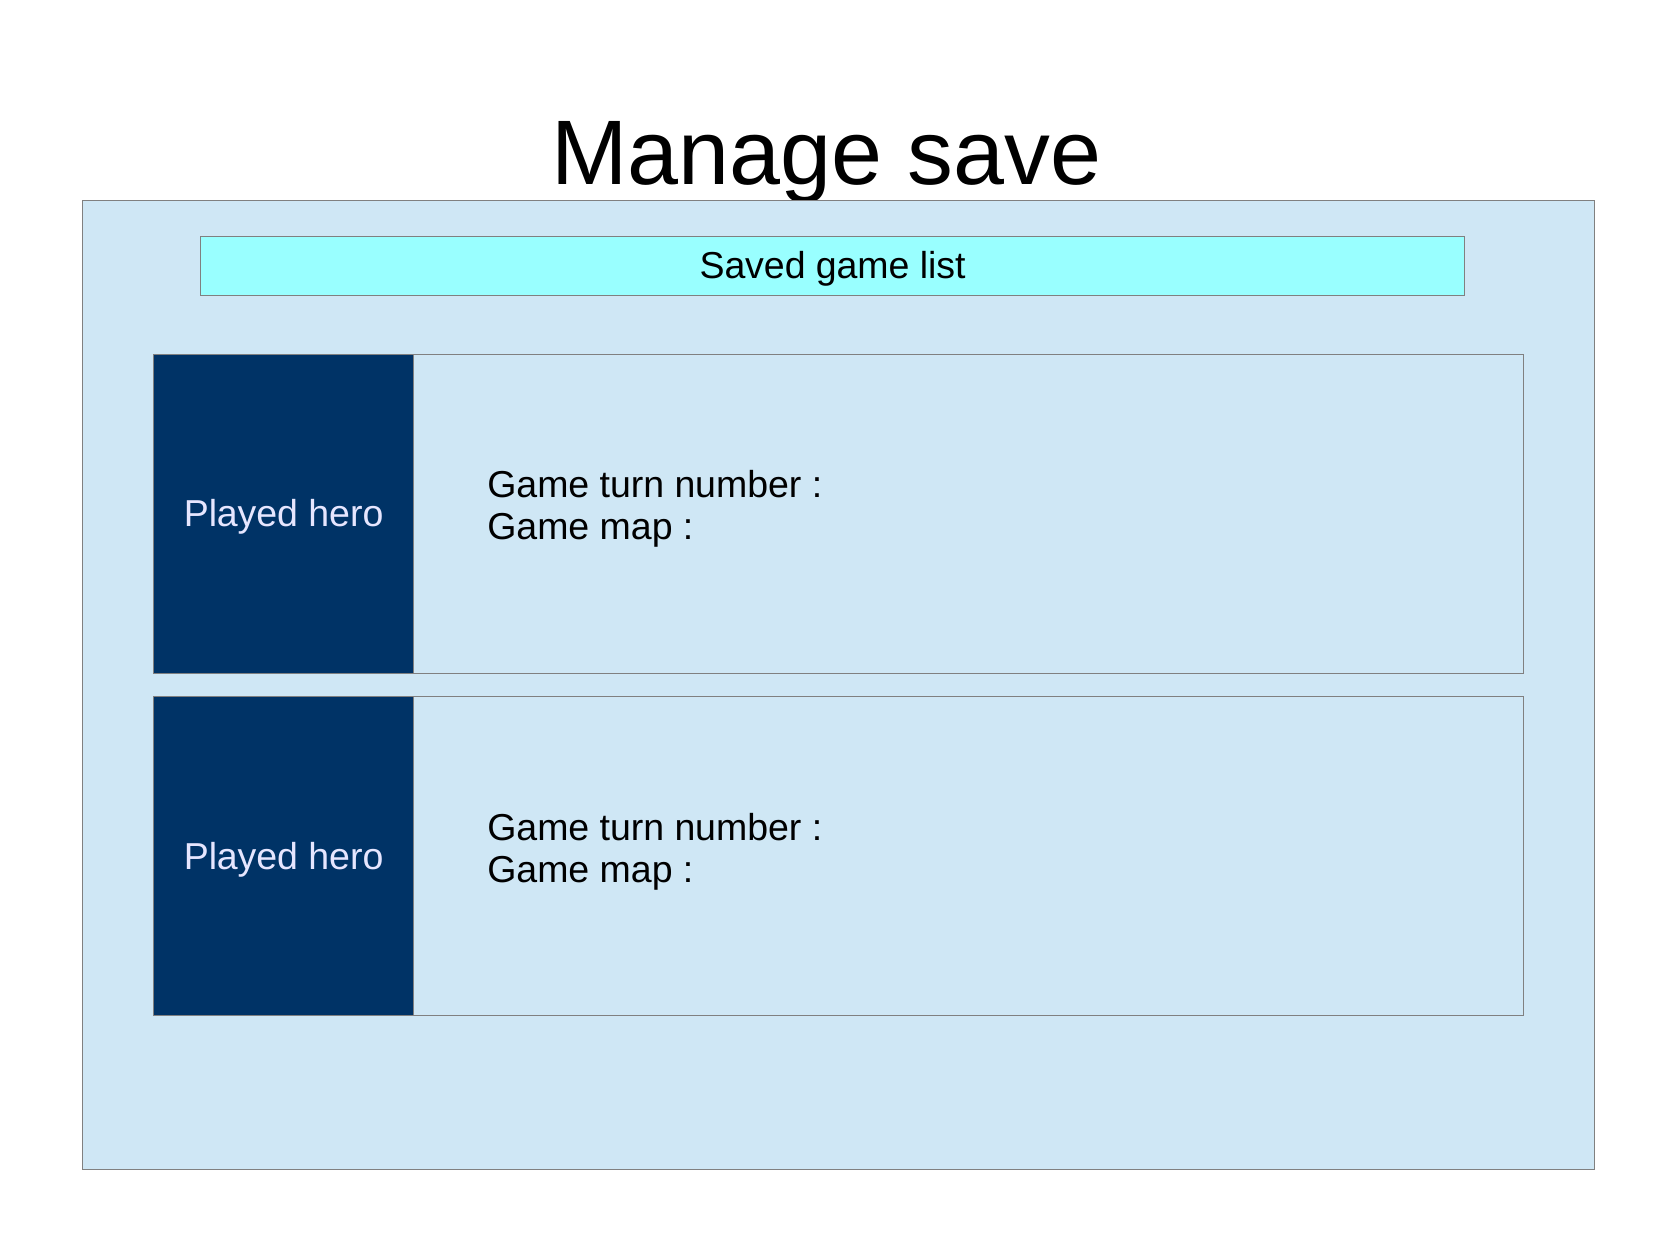

# Manage save
Saved game list
Played hero
Game turn number :
Game map :
Played hero
Game turn number :
Game map :